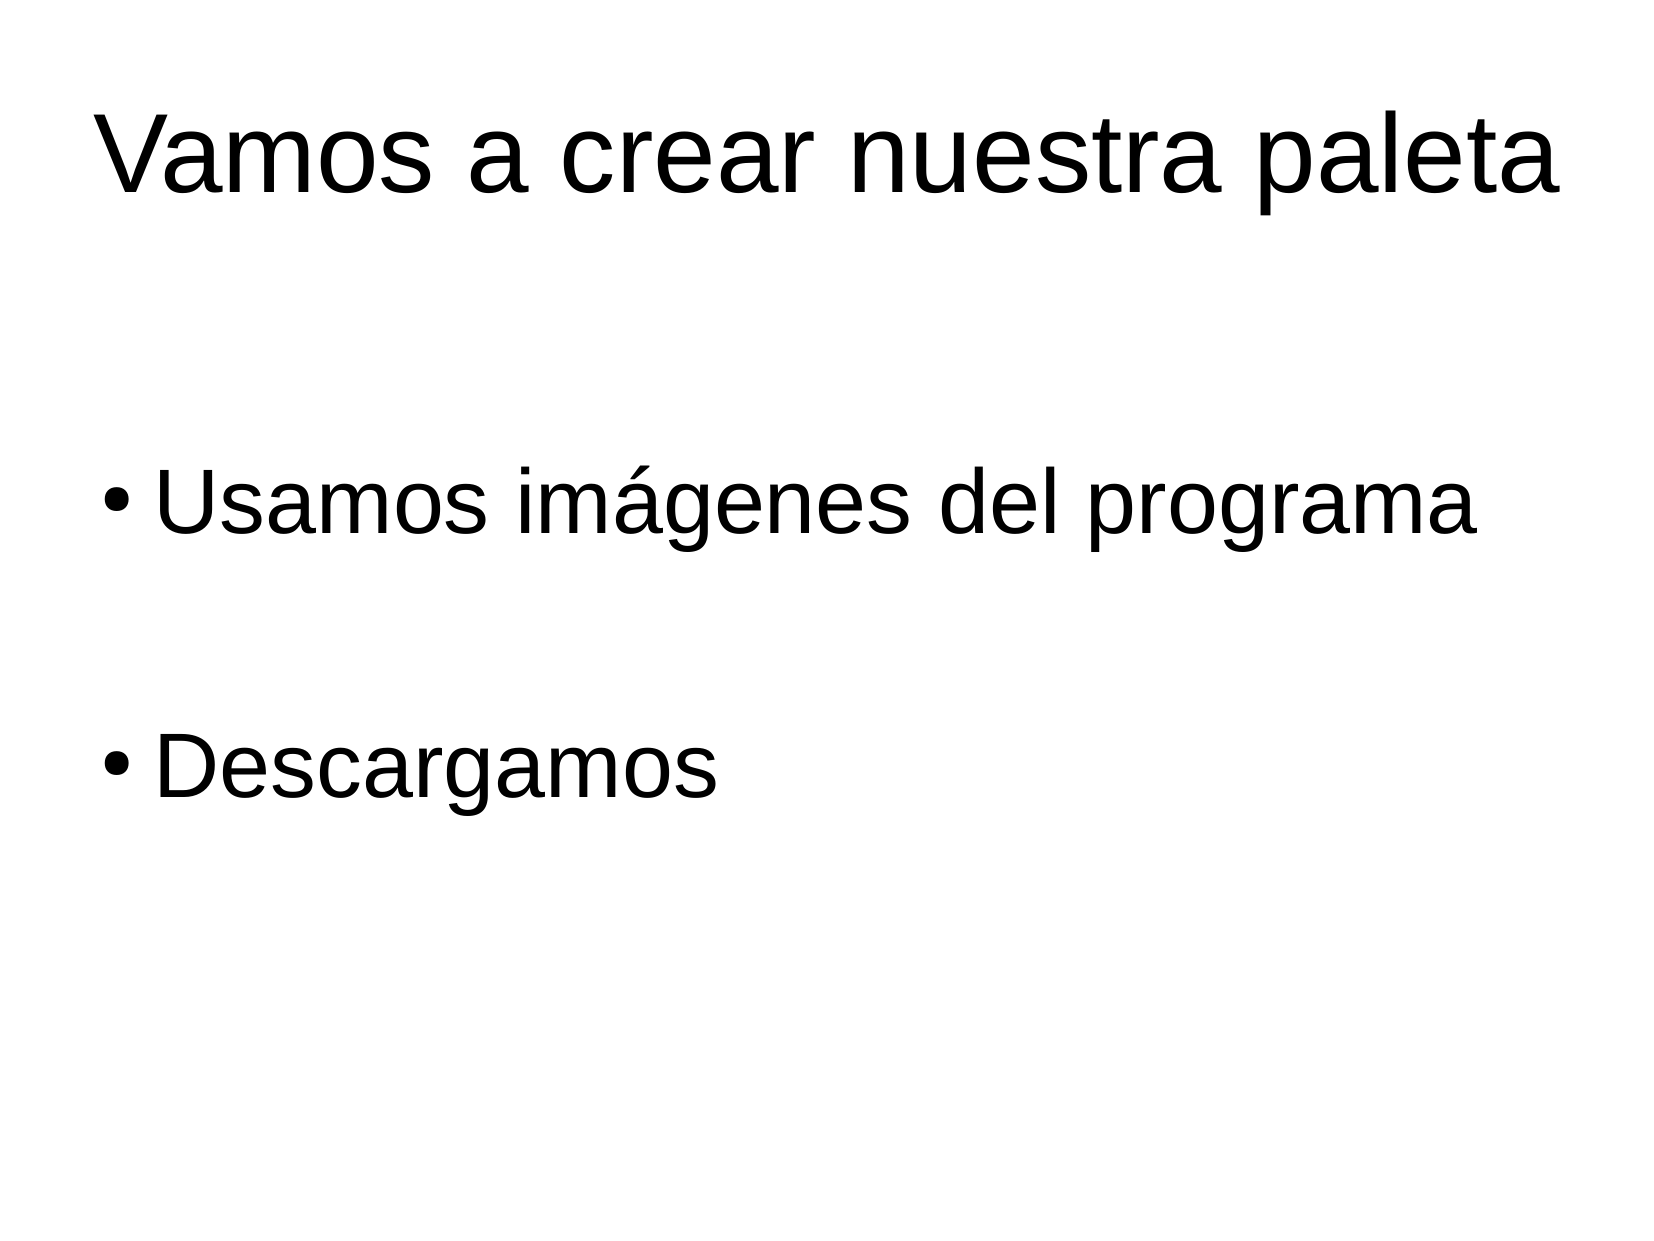

# Vamos a crear nuestra paleta
Usamos imágenes del programa
Descargamos